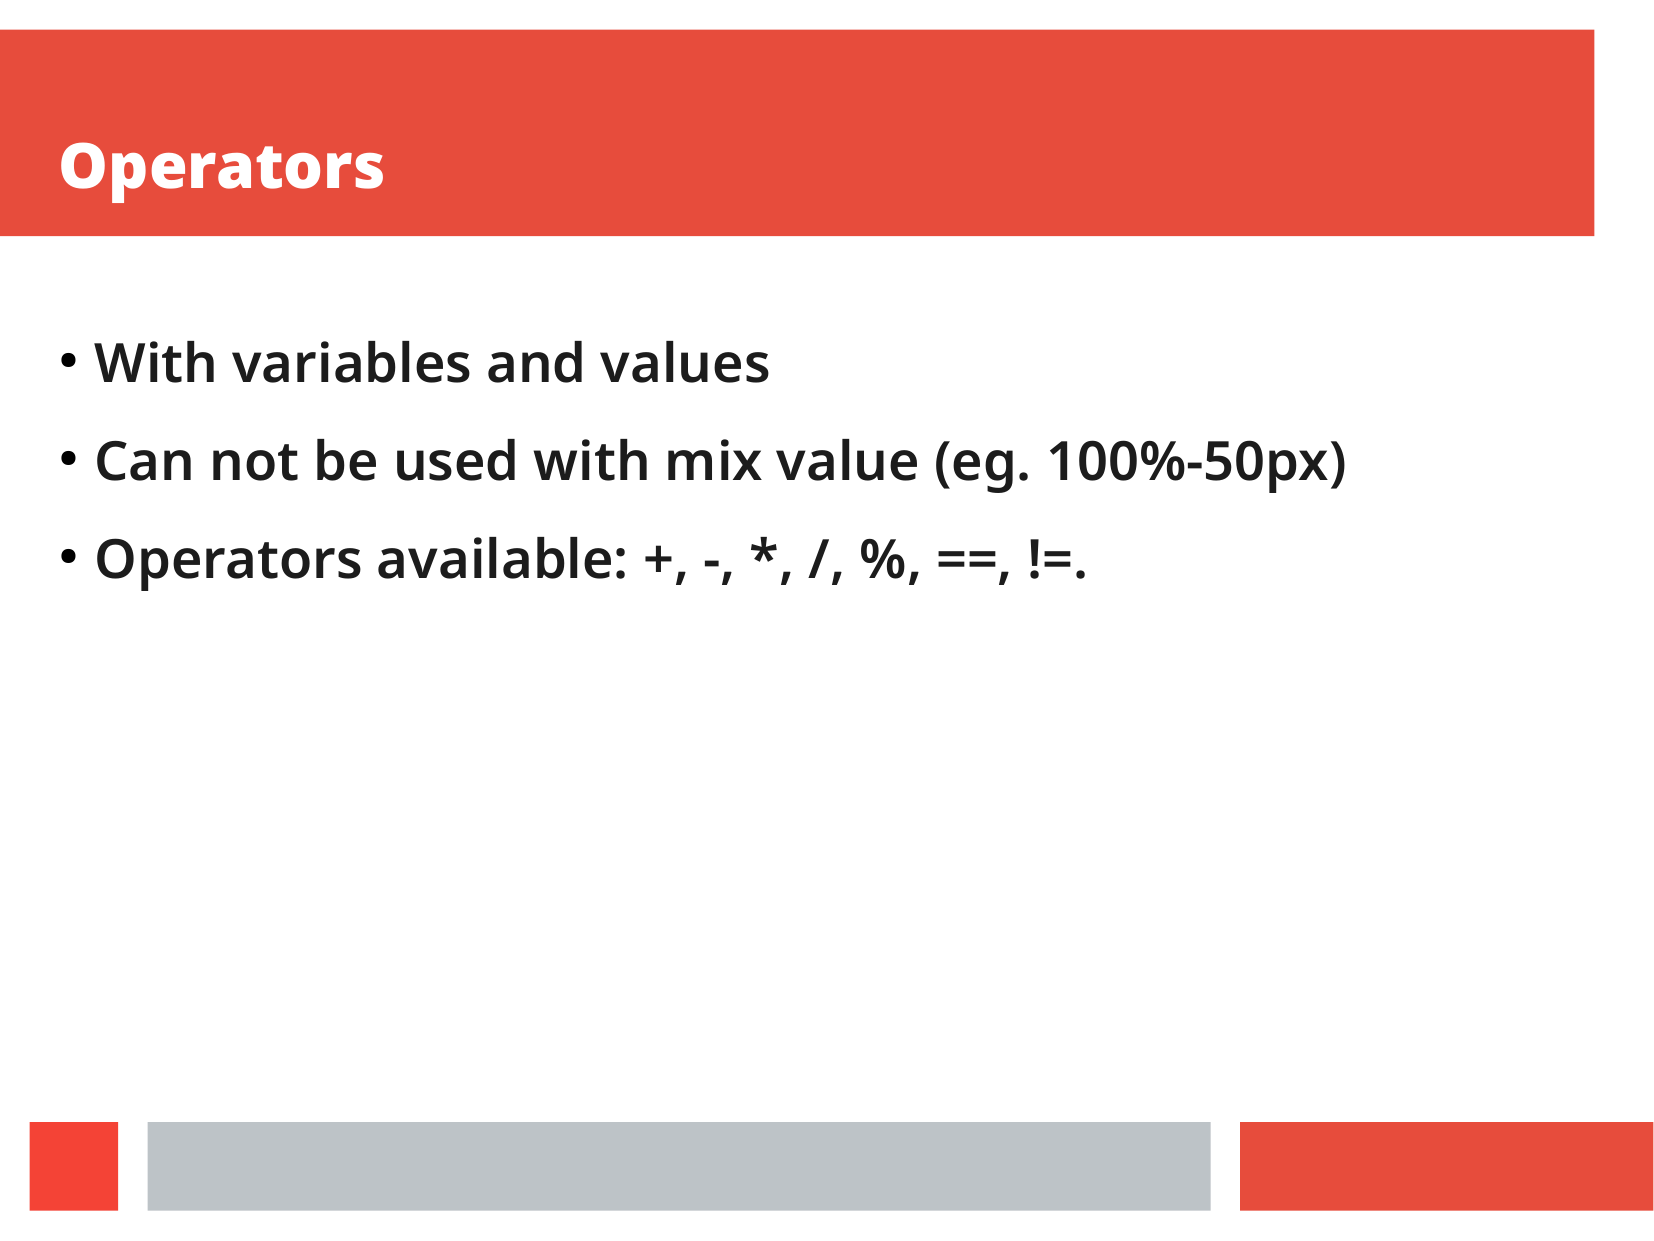

# Operators
With variables and values
Can not be used with mix value (eg. 100%-50px)
Operators available: +, -, *, /, %, ==, !=.